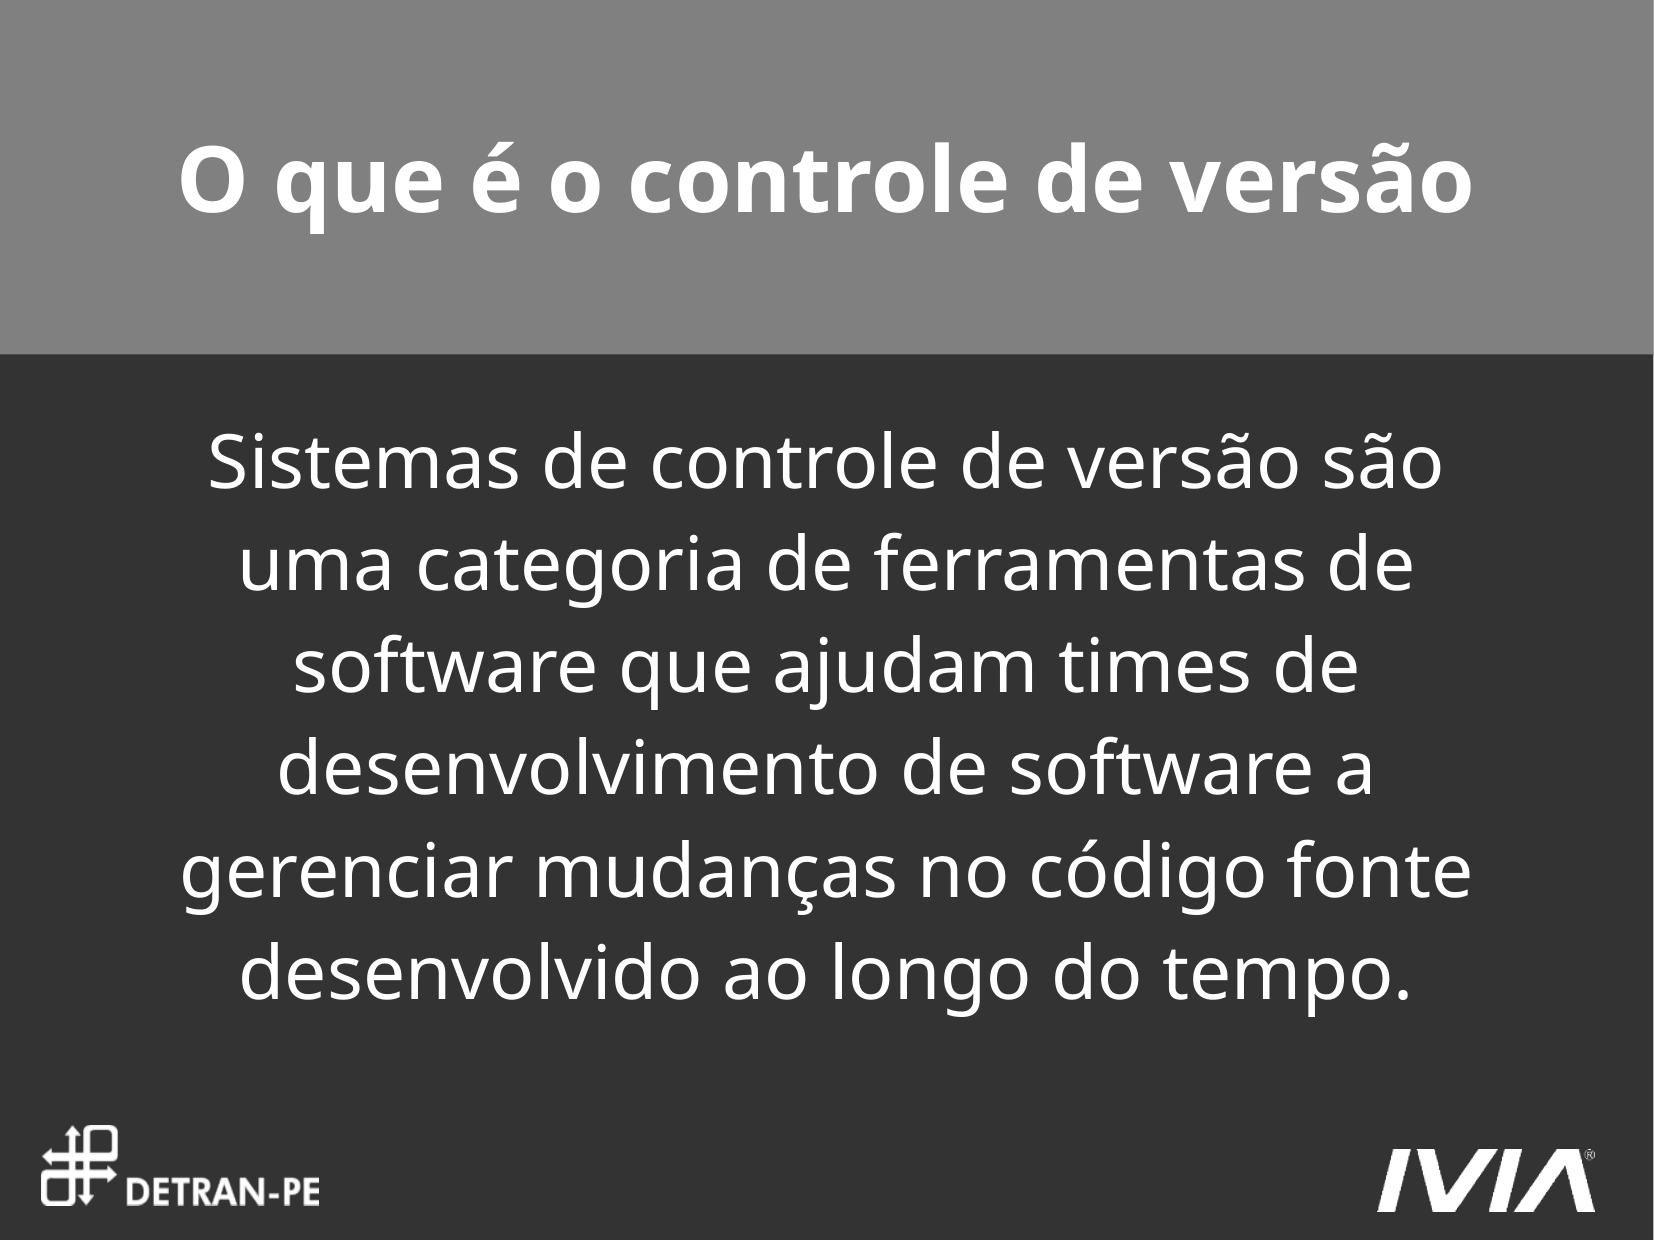

# O que é o controle de versão
Sistemas de controle de versão são uma categoria de ferramentas de software que ajudam times de desenvolvimento de software a gerenciar mudanças no código fonte desenvolvido ao longo do tempo.